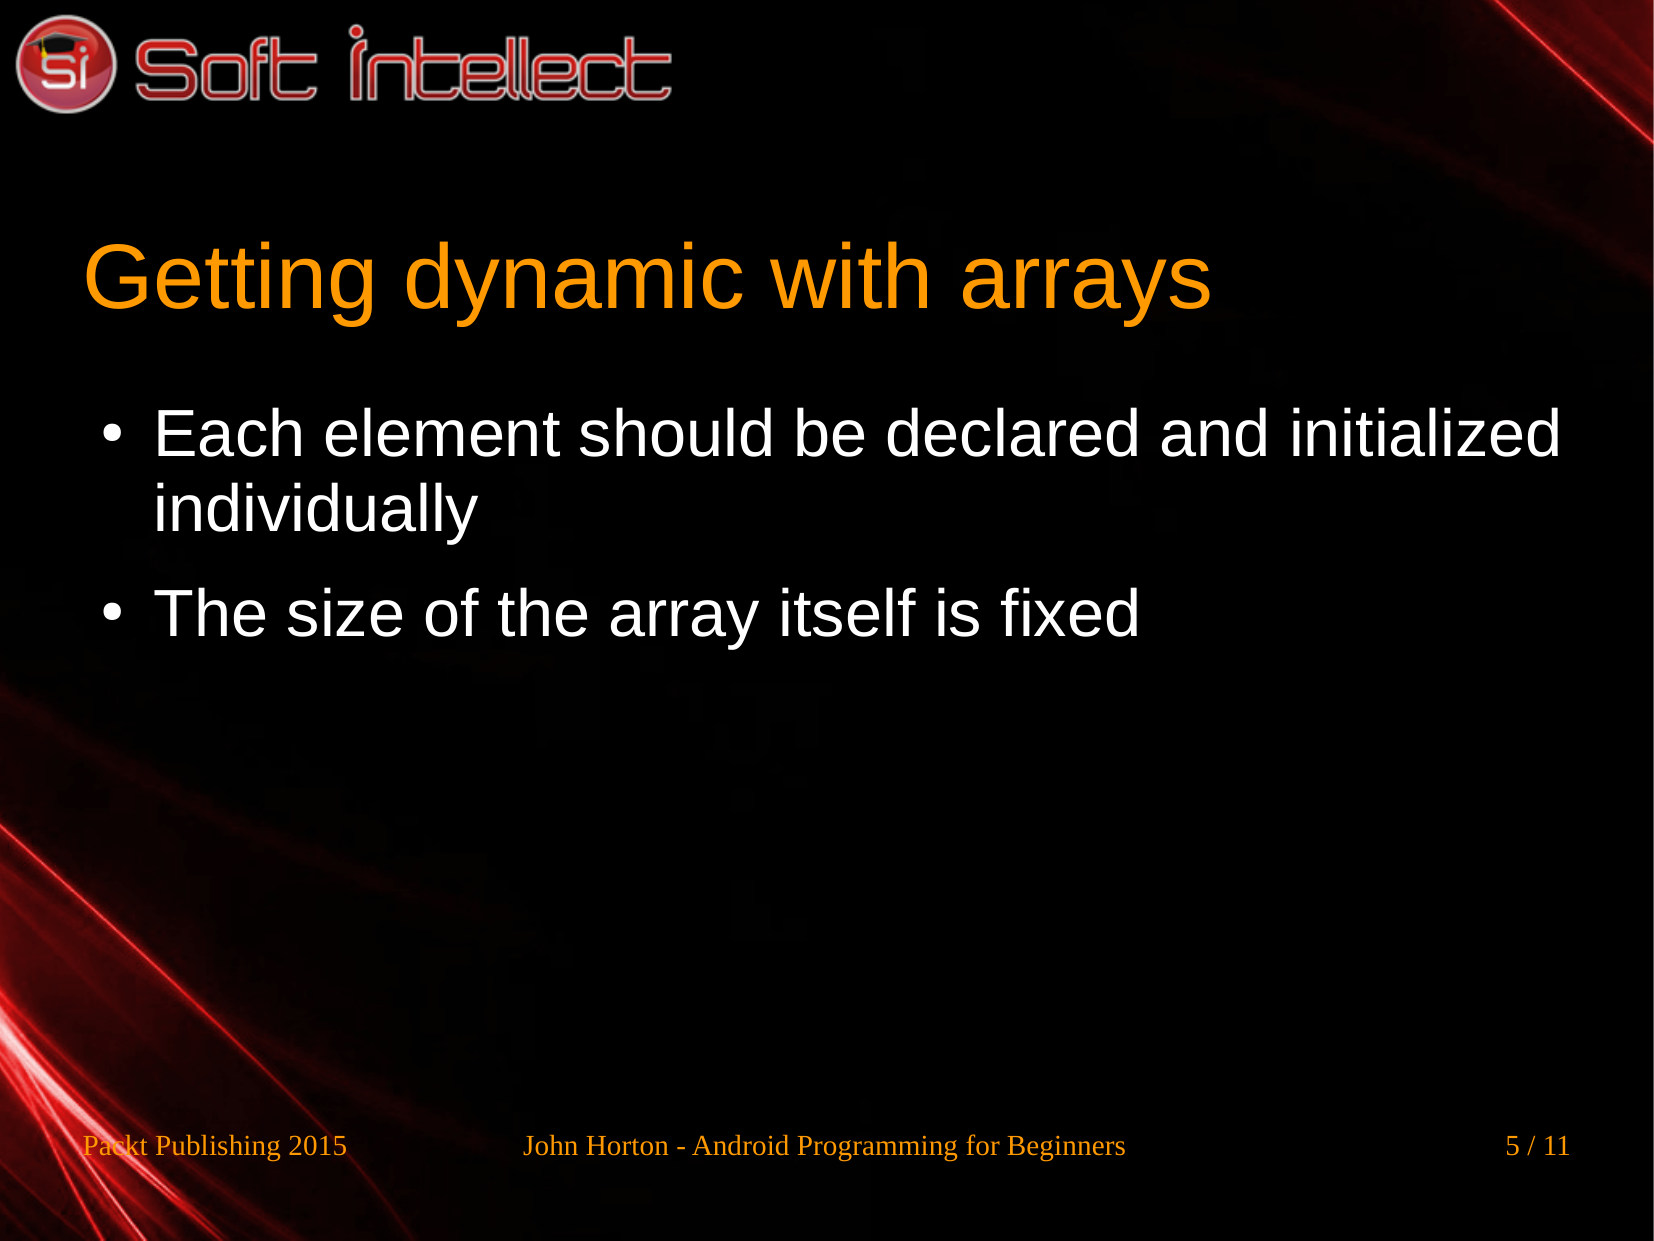

# Getting dynamic with arrays
Each element should be declared and initialized individually
The size of the array itself is fixed
Packt Publishing 2015
John Horton - Android Programming for Beginners
5